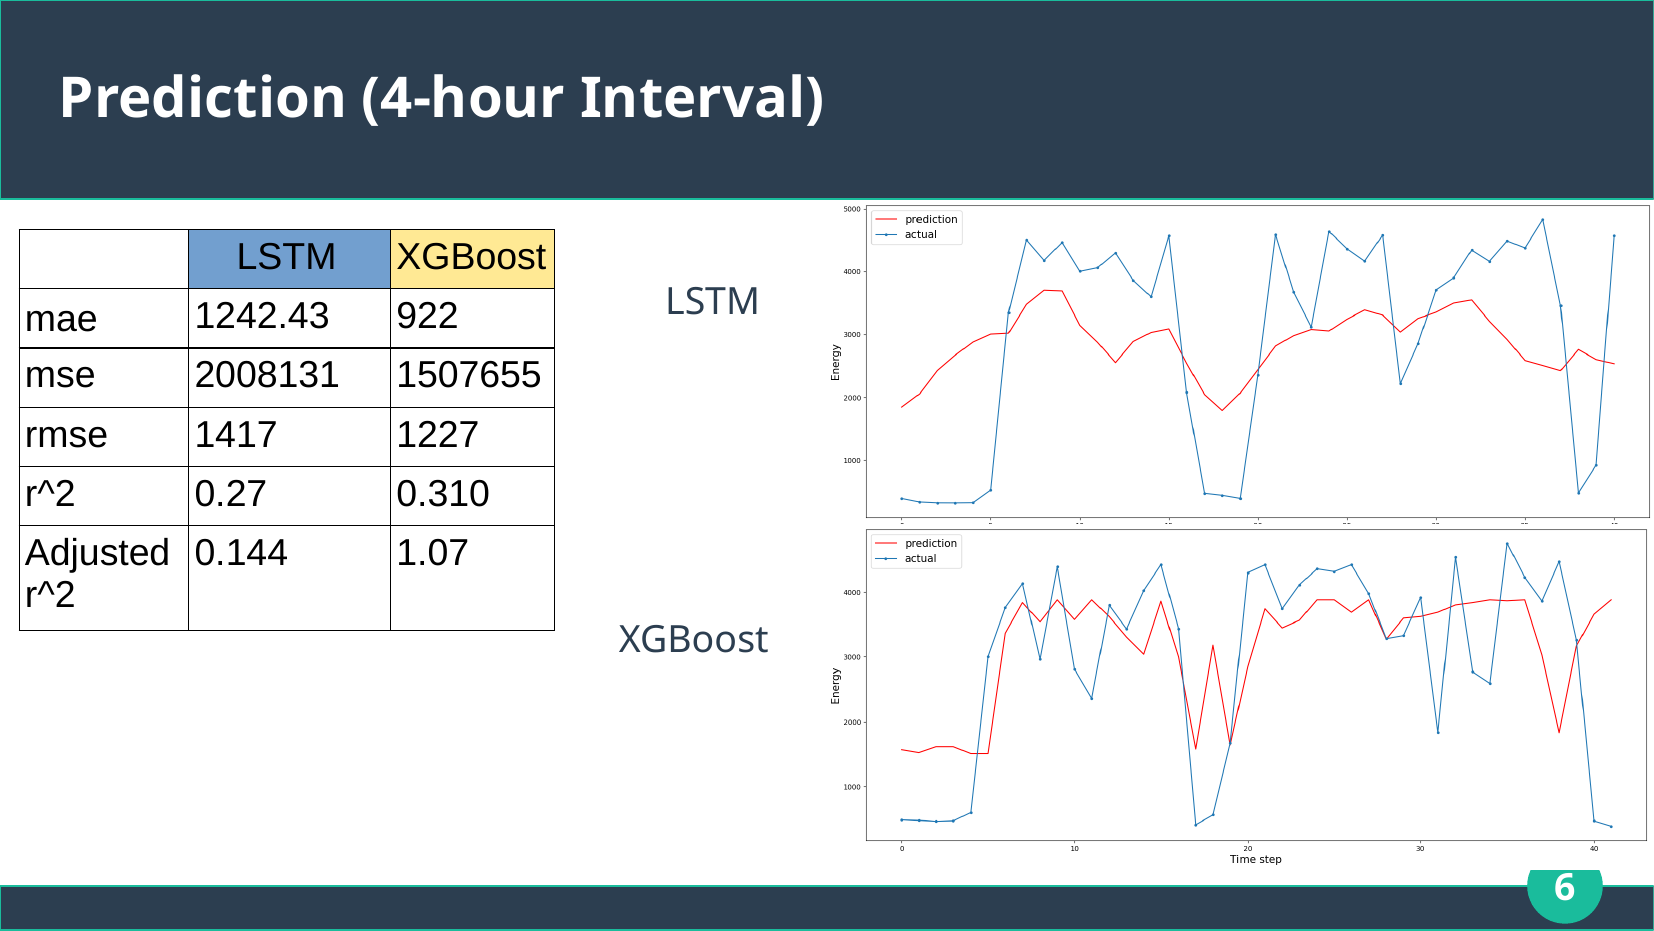

# Prediction (4-hour Interval)
| | LSTM | XGBoost |
| --- | --- | --- |
| mae | 1242.43 | 922 |
| mse | 2008131 | 1507655 |
| rmse | 1417 | 1227 |
| r^2 | 0.27 | 0.310 |
| Adjusted r^2 | 0.144 | 1.07 |
LSTM
XGBoost
6